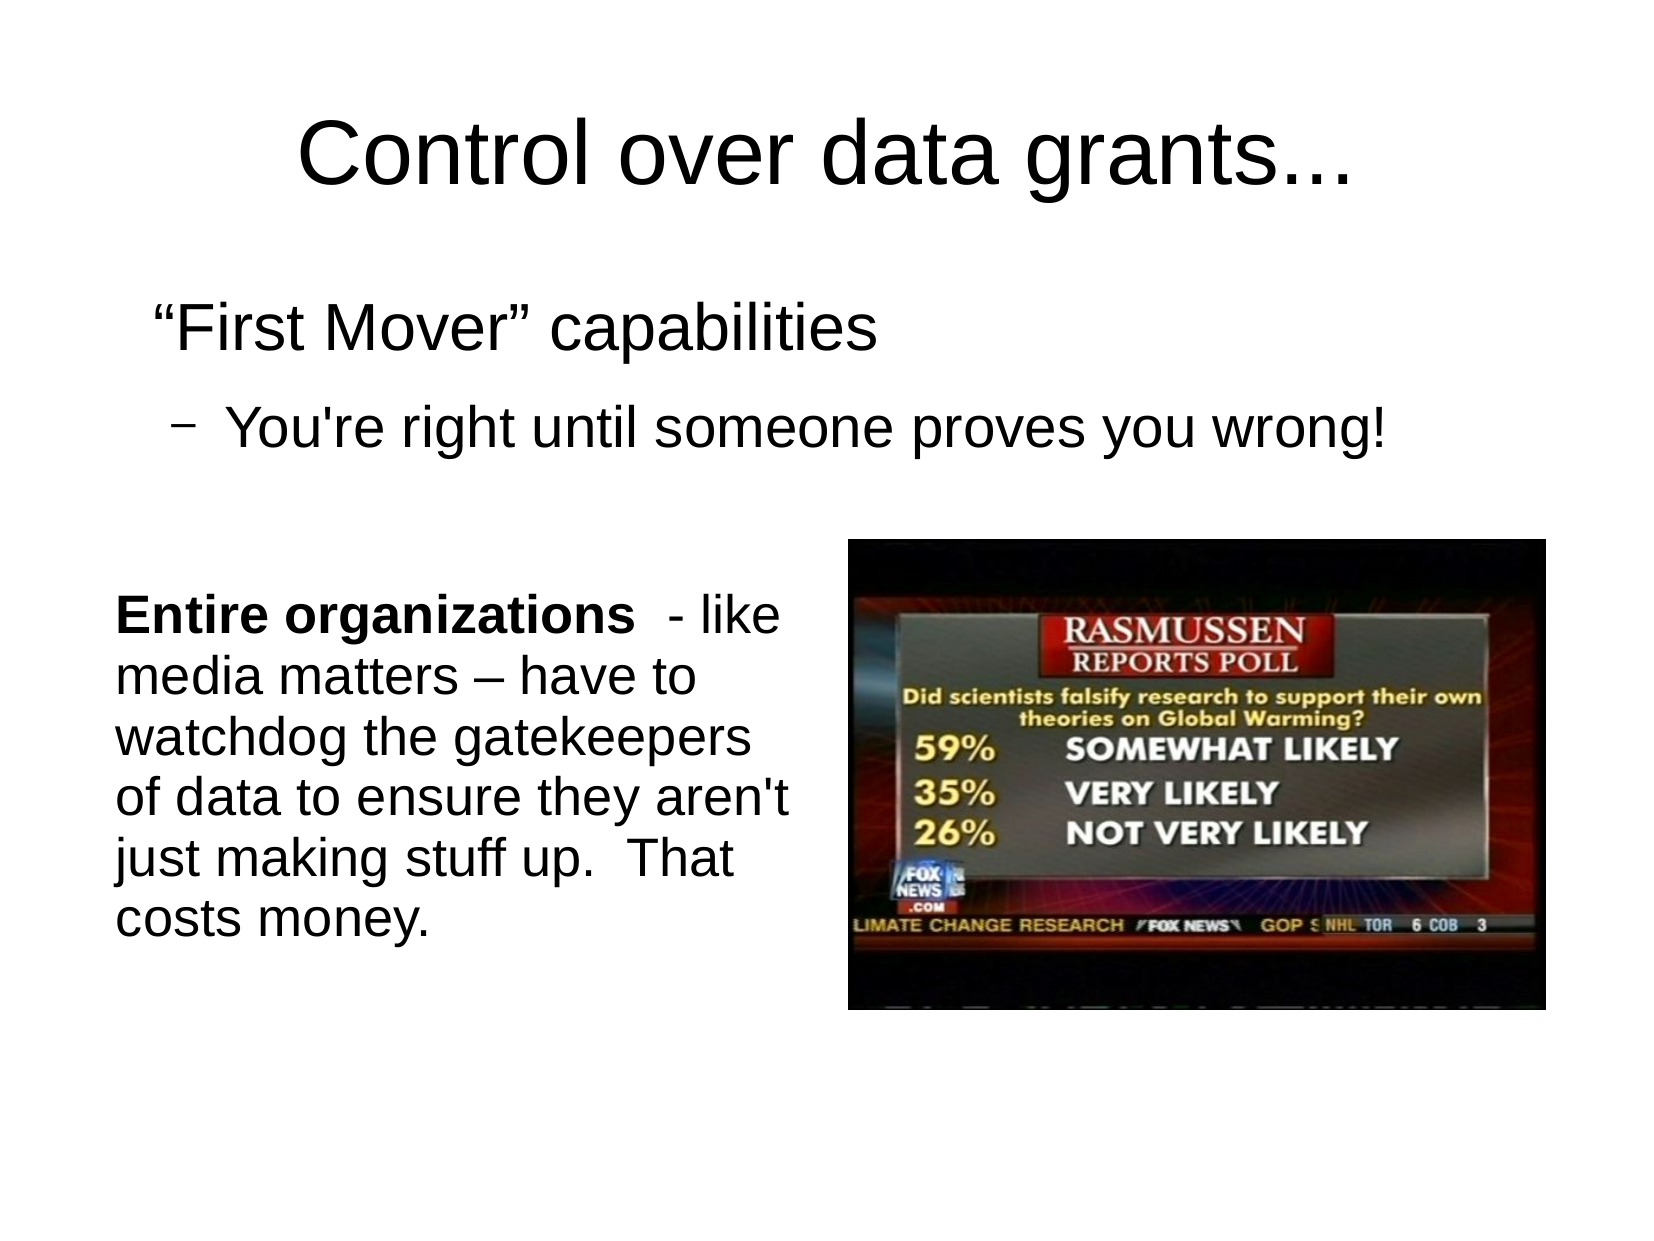

# Control over data grants...
“First Mover” capabilities
You're right until someone proves you wrong!
Entire organizations - like media matters – have to watchdog the gatekeepers of data to ensure they aren't just making stuff up. That costs money.